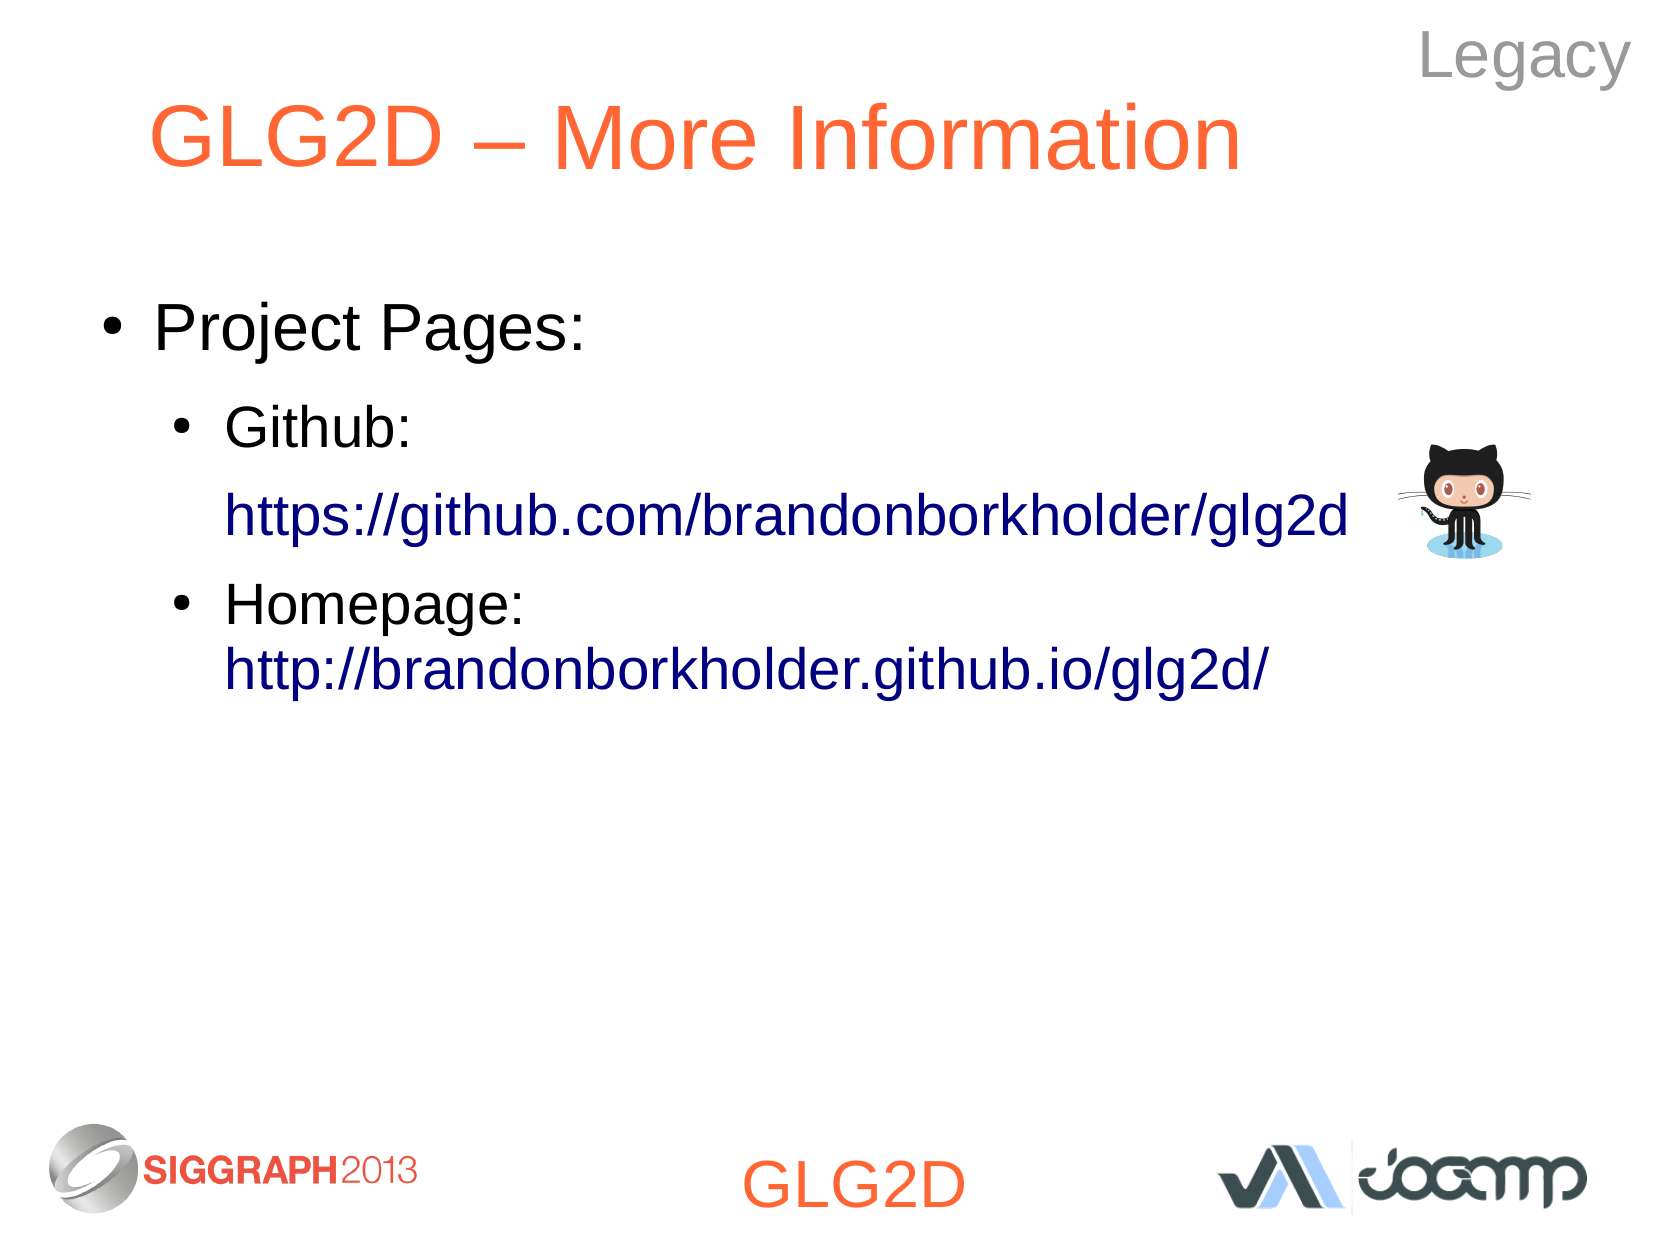

Legacy
# GLG2D
– More Information
Project Pages:
Github:
https://github.com/brandonborkholder/glg2d
Homepage: http://brandonborkholder.github.io/glg2d/
GLG2D